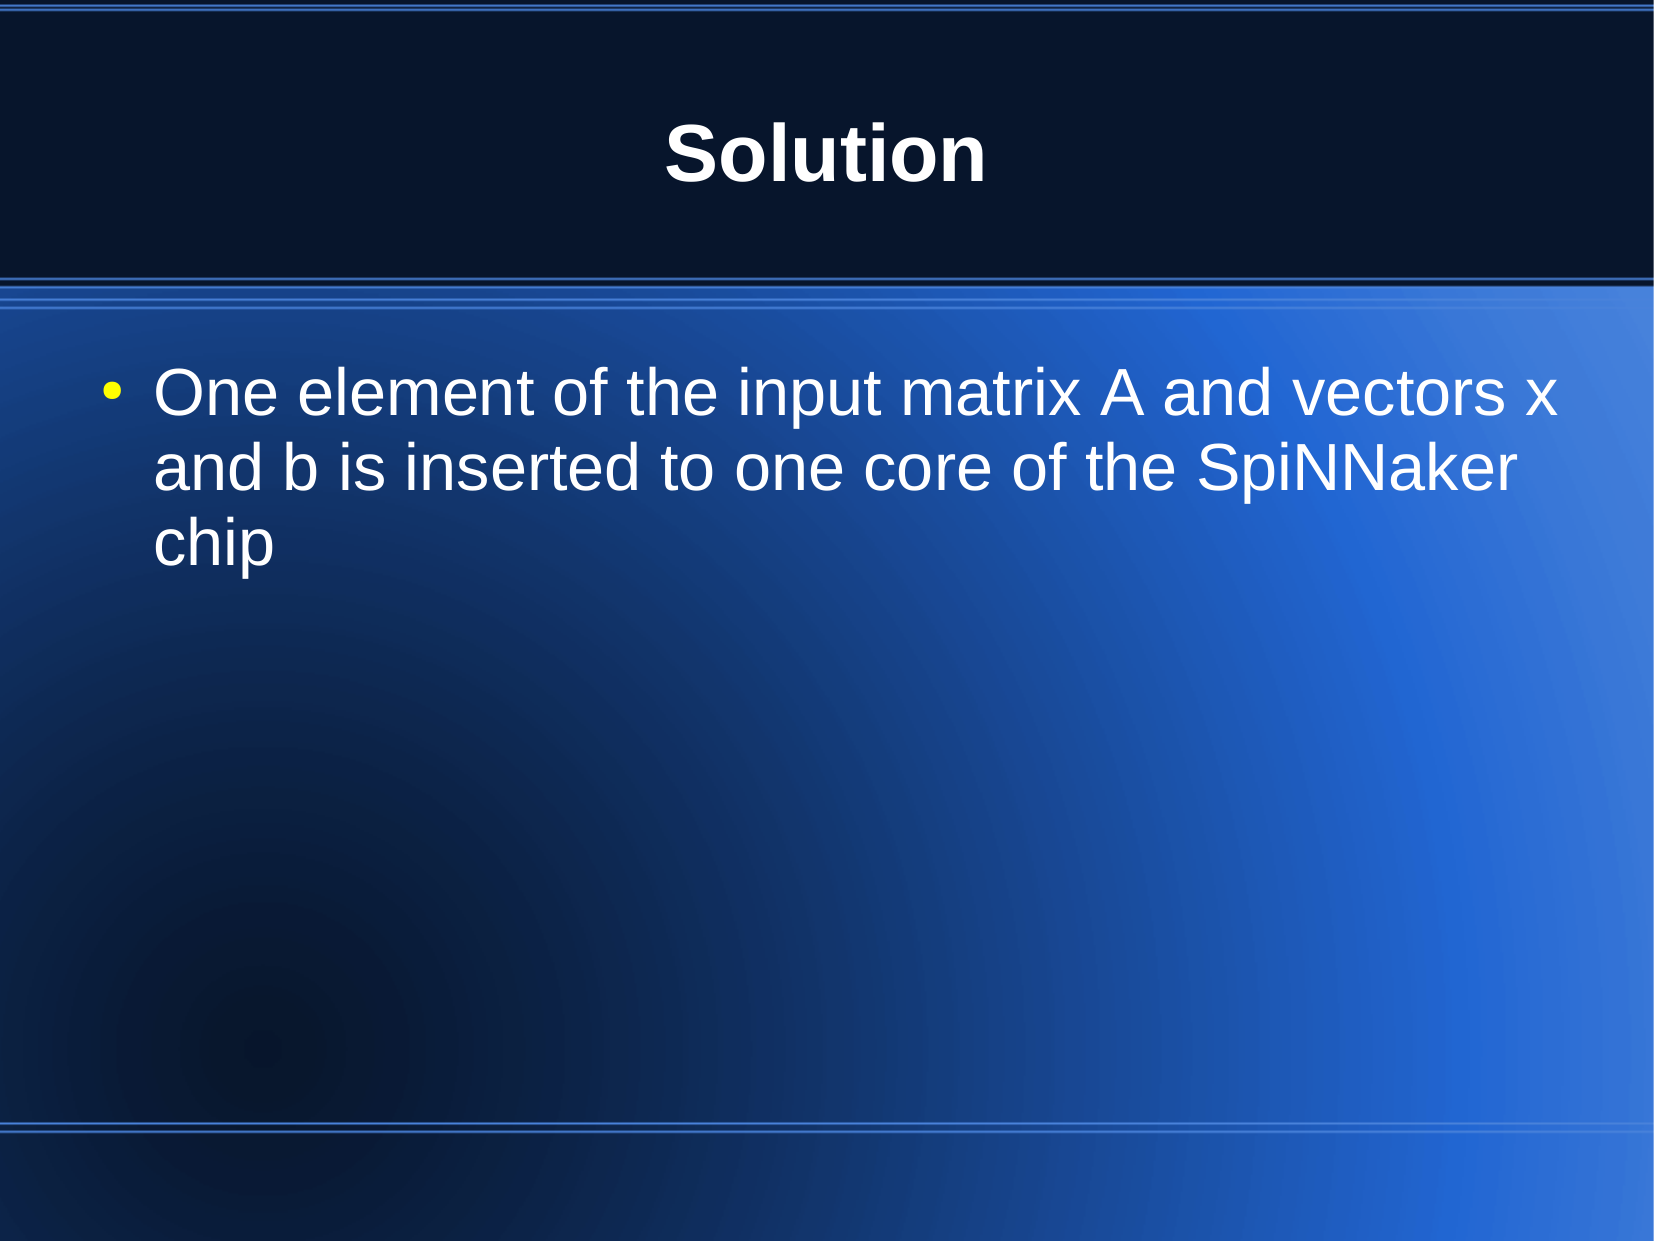

# Solution
One element of the input matrix A and vectors x and b is inserted to one core of the SpiNNaker chip